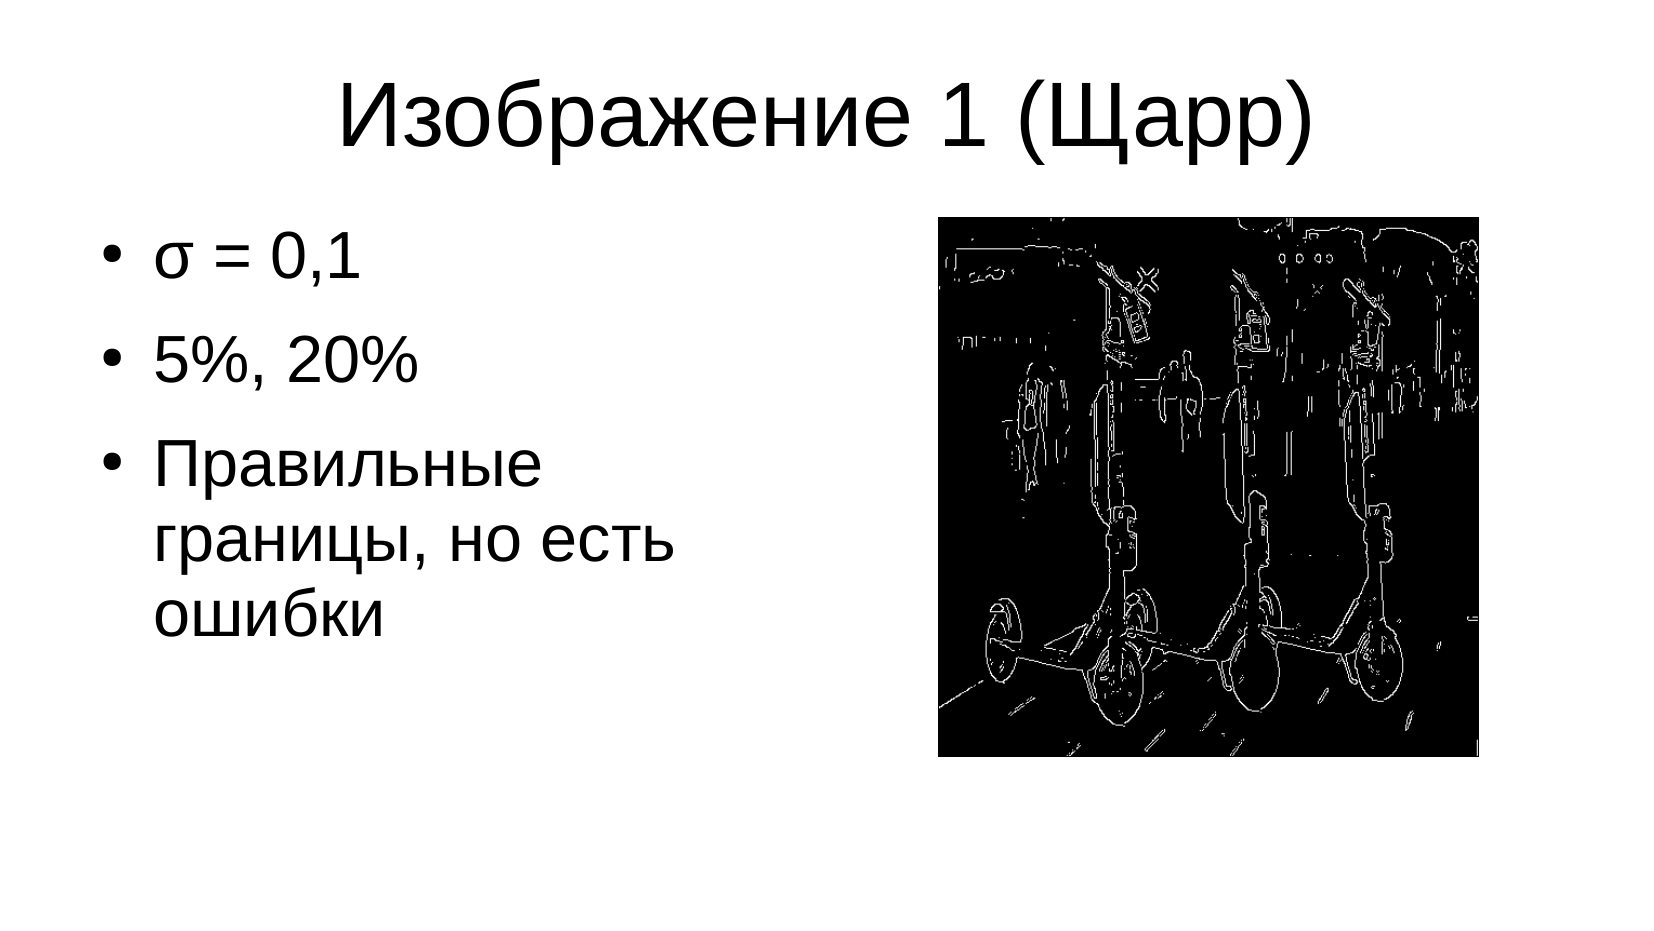

# Изображение 1 (Щарр)
σ = 0,1
5%, 20%
Правильные границы, но есть ошибки